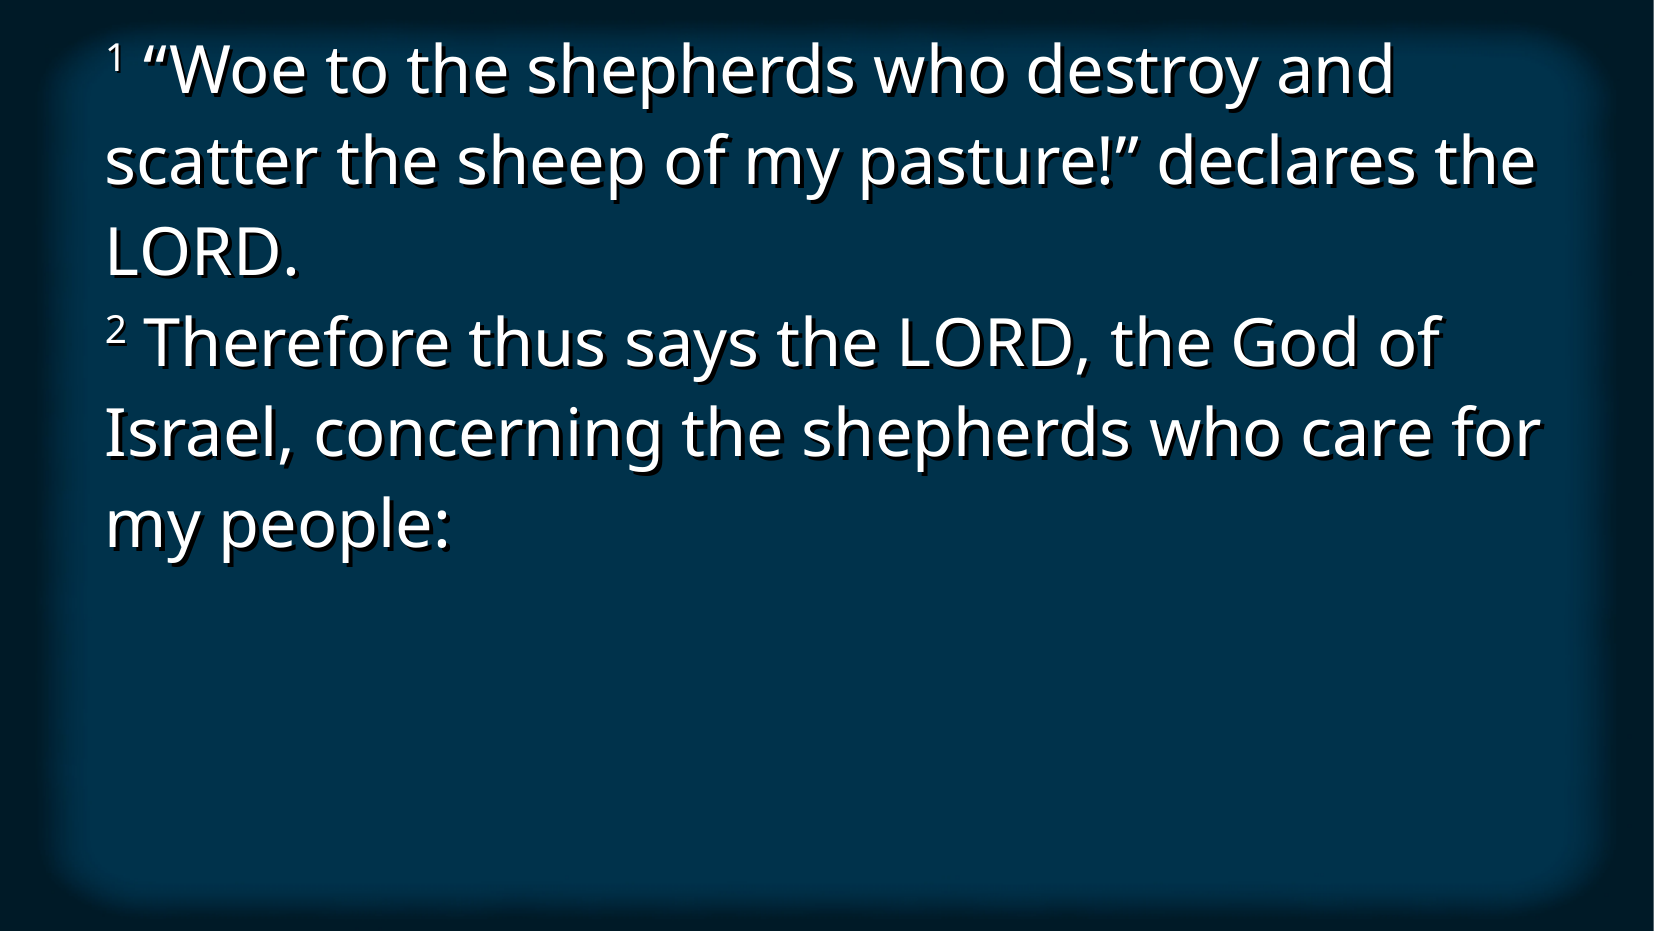

1 “Woe to the shepherds who destroy and scatter the sheep of my pasture!” declares the LORD.
2 Therefore thus says the LORD, the God of Israel, concerning the shepherds who care for my people: